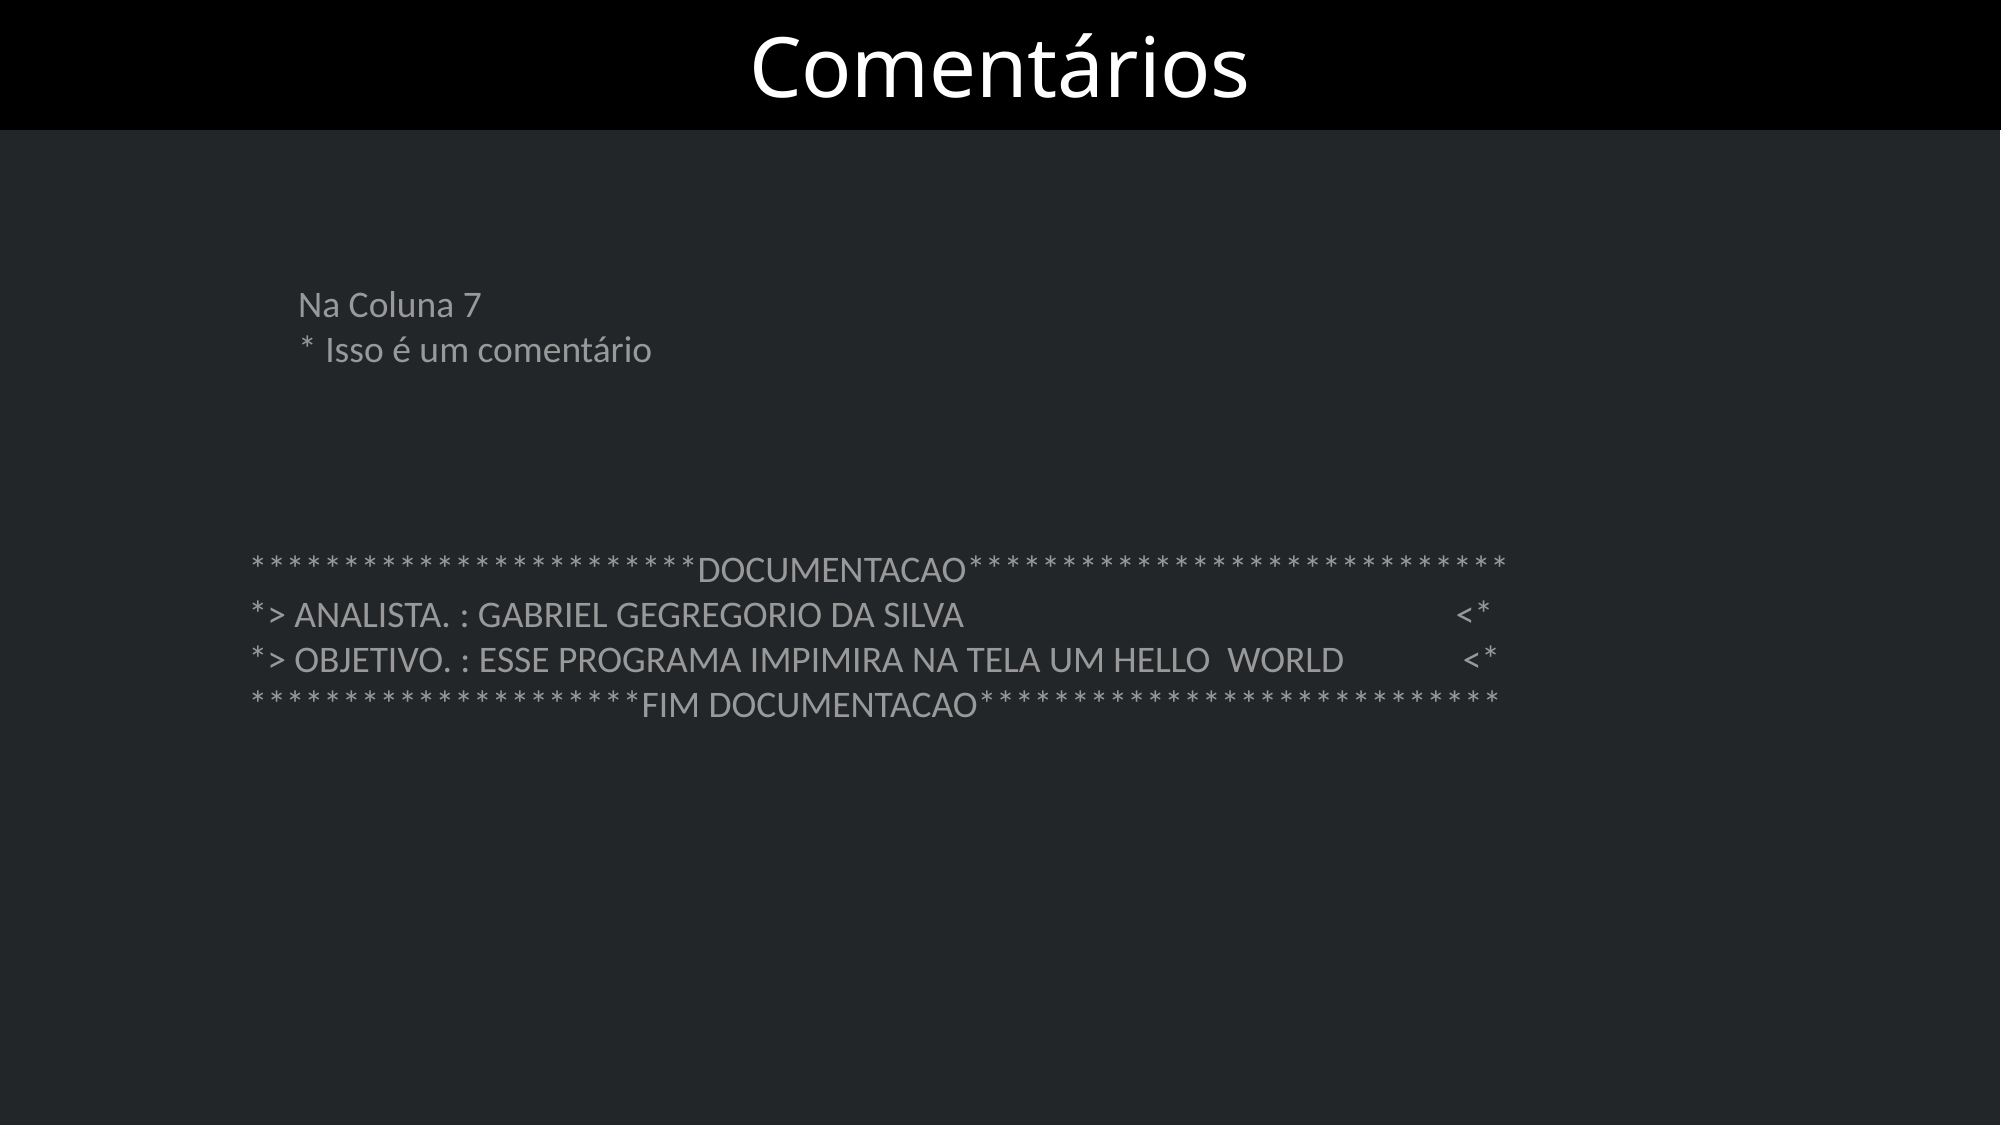

Comentários
Na Coluna 7
* Isso é um comentário
************************DOCUMENTACAO*****************************
*> ANALISTA. : GABRIEL GEGREGORIO DA SILVA <*
*> OBJETIVO. : ESSE PROGRAMA IMPIMIRA NA TELA UM HELLO WORLD <*
*********************FIM DOCUMENTACAO****************************